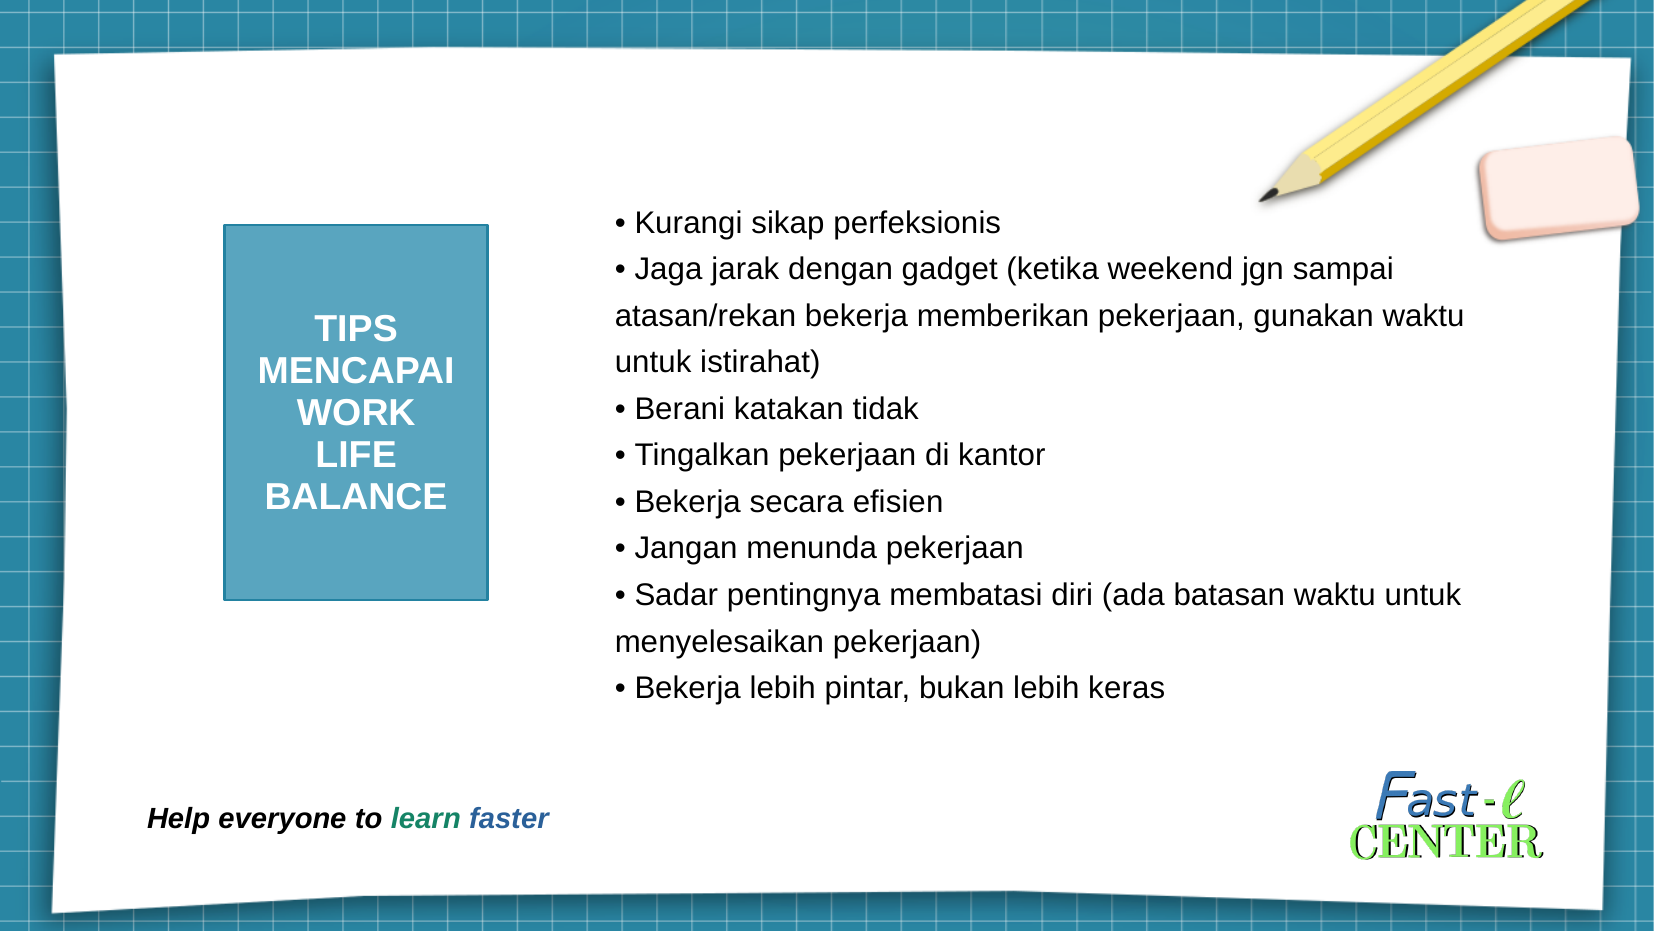

• Kurangi sikap perfeksionis
• Jaga jarak dengan gadget (ketika weekend jgn sampai
atasan/rekan bekerja memberikan pekerjaan, gunakan waktu
untuk istirahat)
• Berani katakan tidak
• Tingalkan pekerjaan di kantor
• Bekerja secara efisien
• Jangan menunda pekerjaan
• Sadar pentingnya membatasi diri (ada batasan waktu untuk
menyelesaikan pekerjaan)
• Bekerja lebih pintar, bukan lebih keras
TIPS
MENCAPAI
WORK
LIFE
BALANCE
Help everyone to learn faster